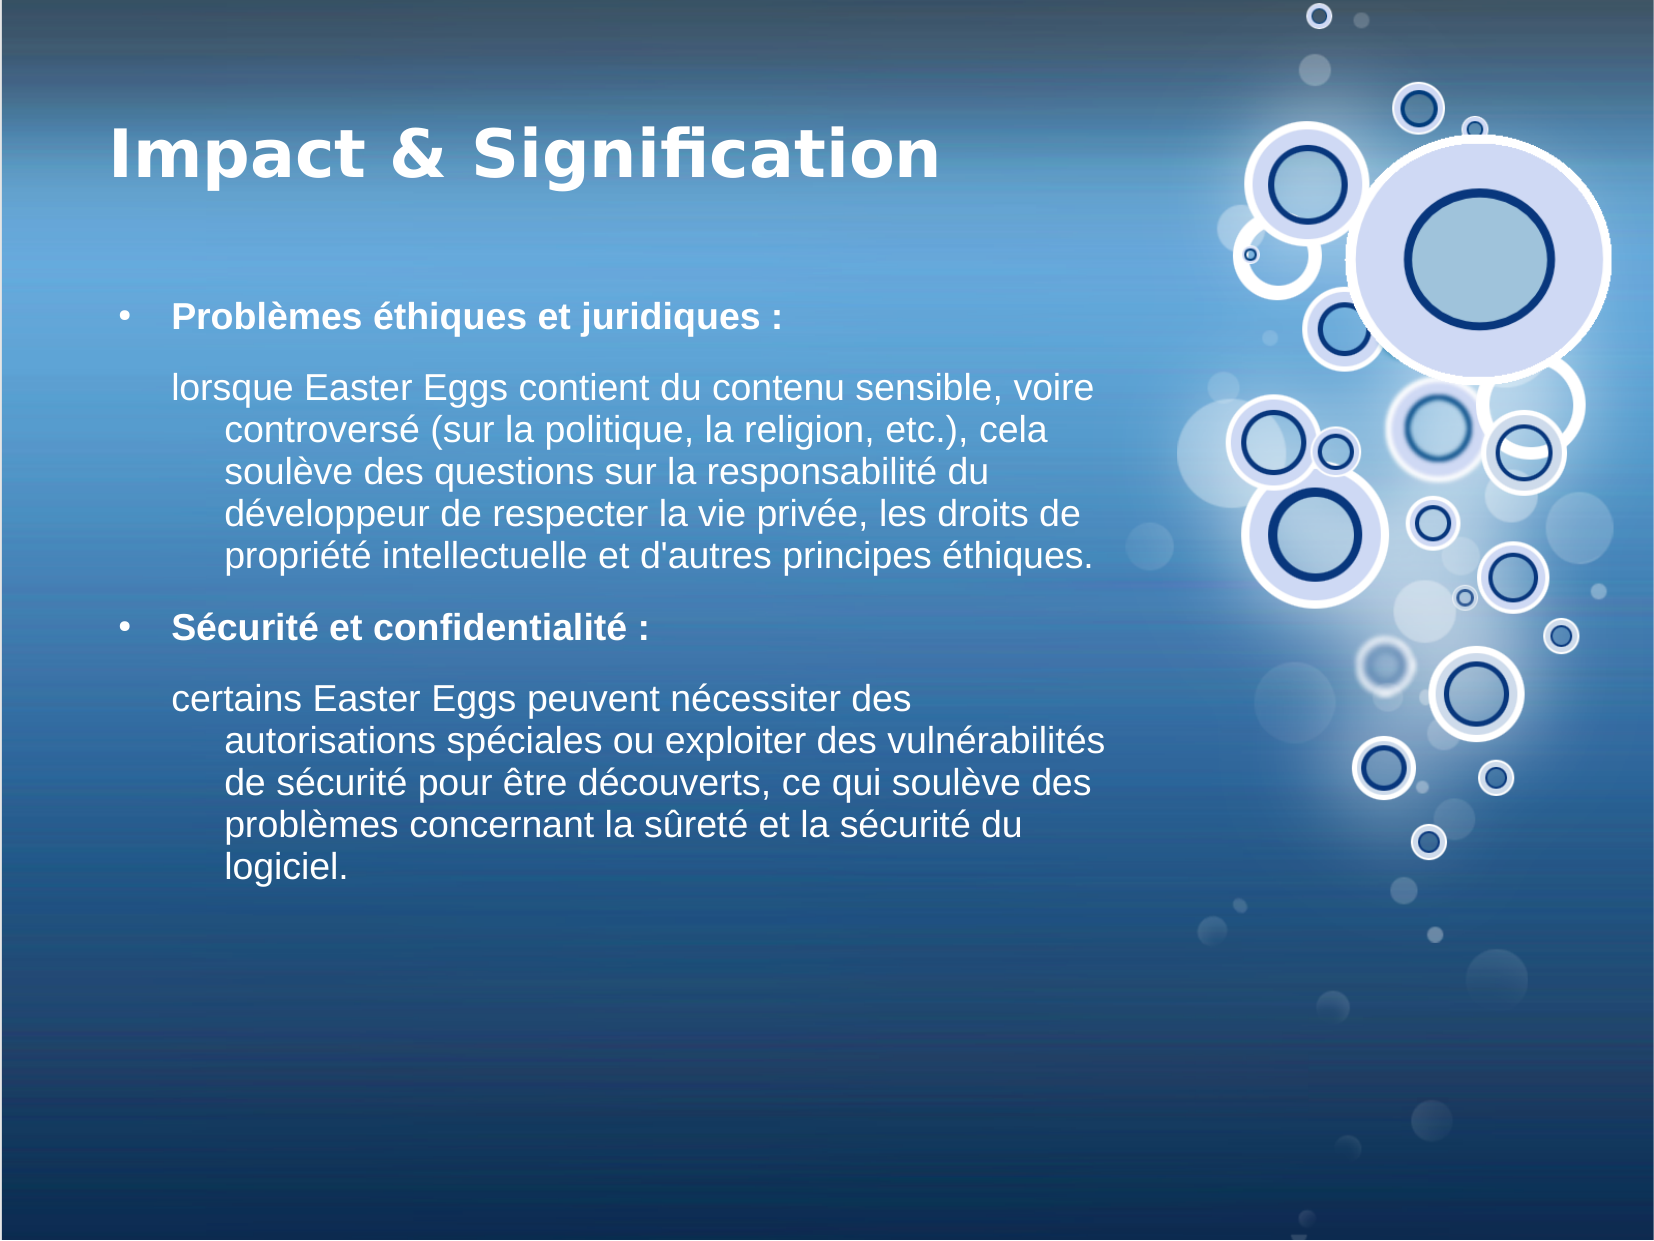

# Impact & Signification
Problèmes éthiques et juridiques :
lorsque Easter Eggs contient du contenu sensible, voire controversé (sur la politique, la religion, etc.), cela soulève des questions sur la responsabilité du développeur de respecter la vie privée, les droits de propriété intellectuelle et d'autres principes éthiques.
Sécurité et confidentialité :
certains Easter Eggs peuvent nécessiter des autorisations spéciales ou exploiter des vulnérabilités de sécurité pour être découverts, ce qui soulève des problèmes concernant la sûreté et la sécurité du logiciel.